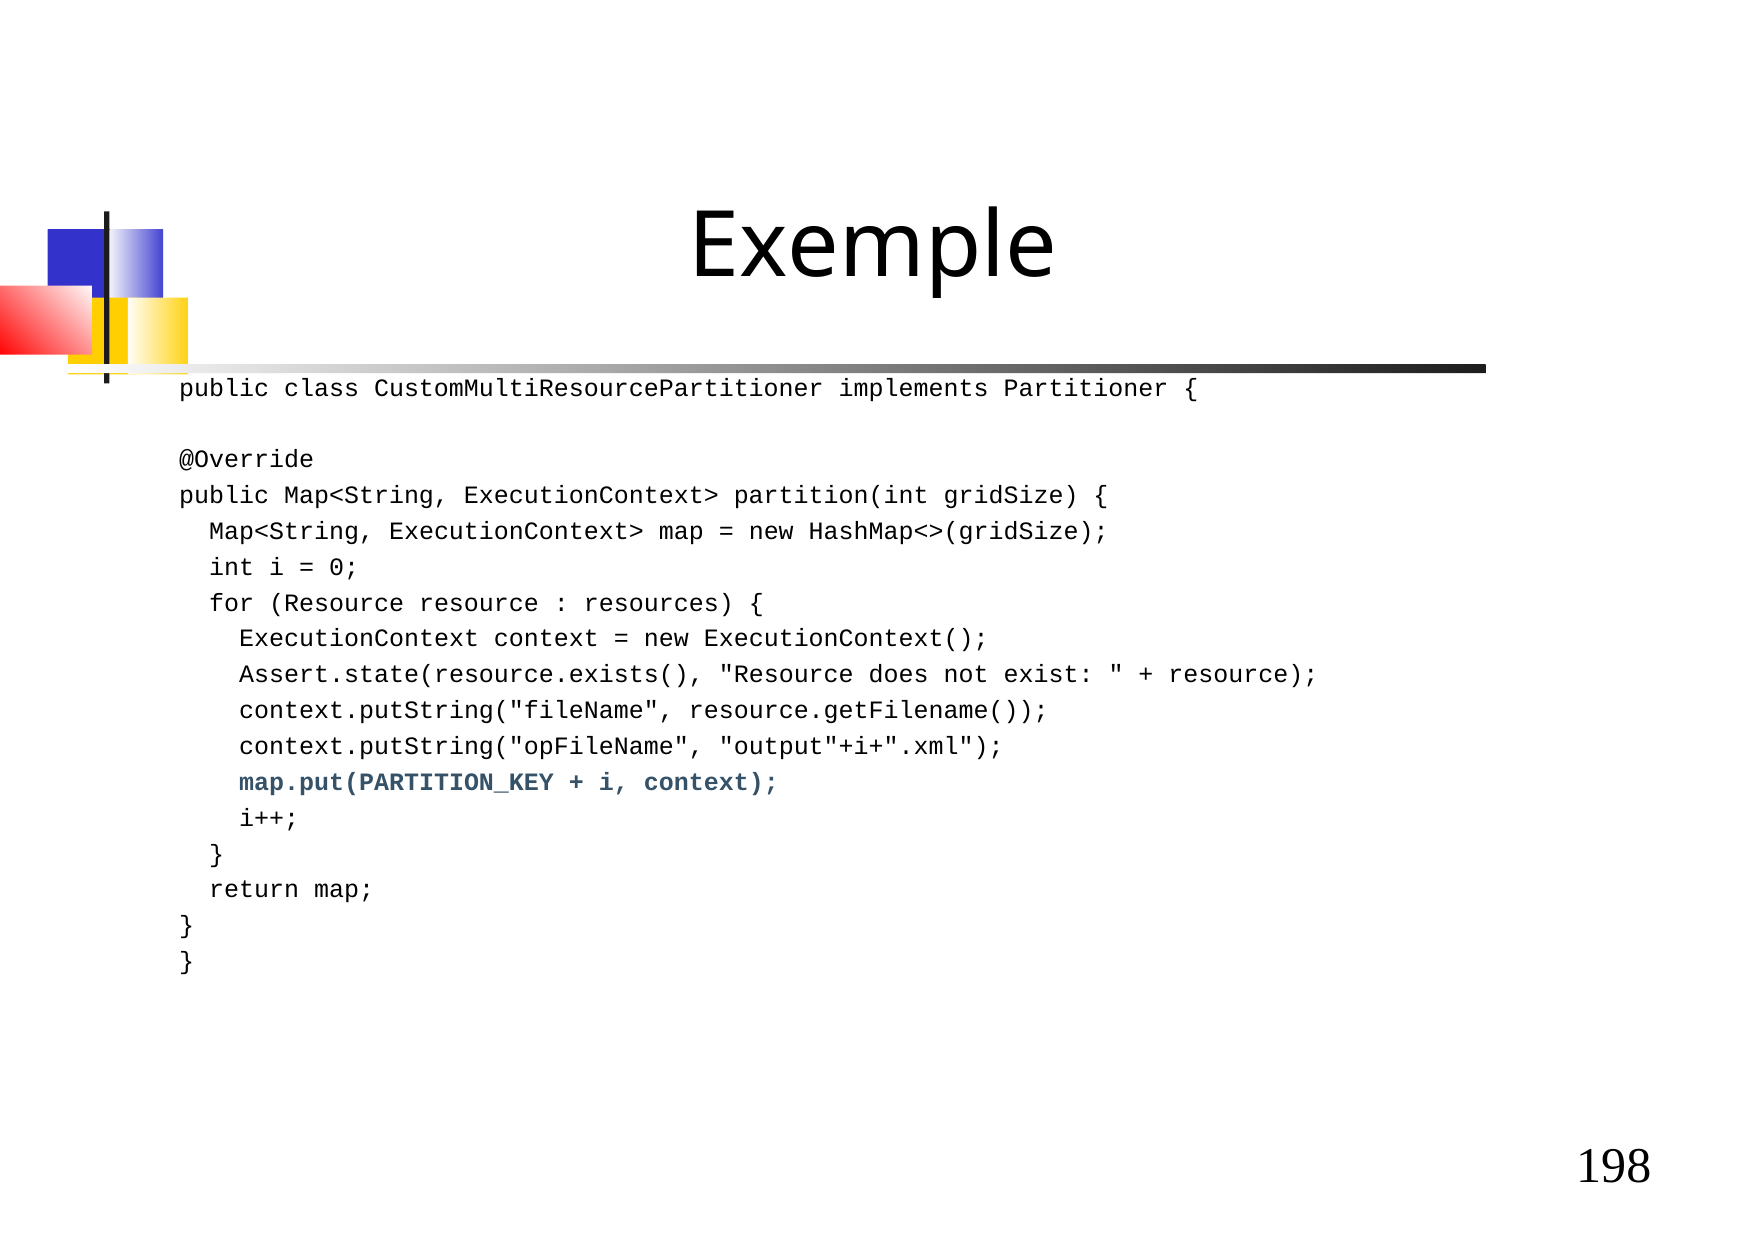

# Exemple
public class CustomMultiResourcePartitioner implements Partitioner {
@Override
public Map<String, ExecutionContext> partition(int gridSize) {
 Map<String, ExecutionContext> map = new HashMap<>(gridSize);
 int i = 0;
 for (Resource resource : resources) {
 ExecutionContext context = new ExecutionContext();
 Assert.state(resource.exists(), "Resource does not exist: " + resource);
 context.putString("fileName", resource.getFilename());
 context.putString("opFileName", "output"+i+".xml");
 map.put(PARTITION_KEY + i, context);
 i++;
 }
 return map;
}
}